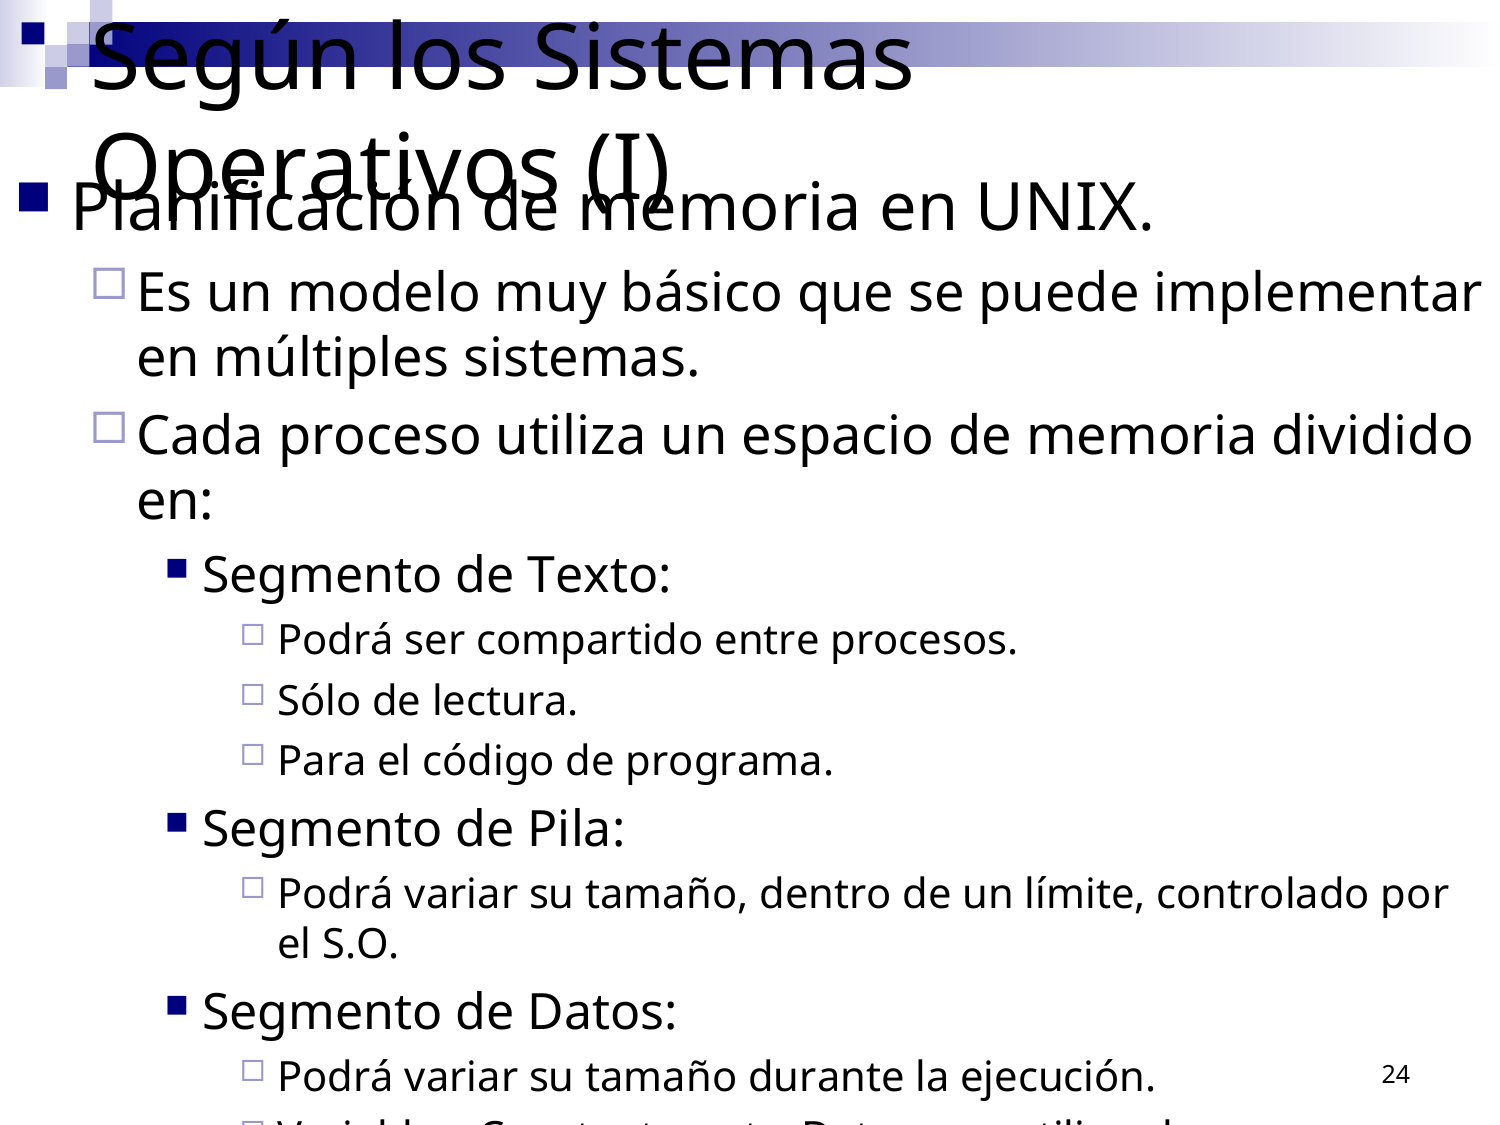

Según los Sistemas Operativos (I)
Planificación de memoria en UNIX.
Es un modelo muy básico que se puede implementar en múltiples sistemas.
Cada proceso utiliza un espacio de memoria dividido en:
Segmento de Texto:
Podrá ser compartido entre procesos.
Sólo de lectura.
Para el código de programa.
Segmento de Pila:
Podrá variar su tamaño, dentro de un límite, controlado por el S.O.
Segmento de Datos:
Podrá variar su tamaño durante la ejecución.
Variables, Constantes, etc. Datos que utiliza el programa.